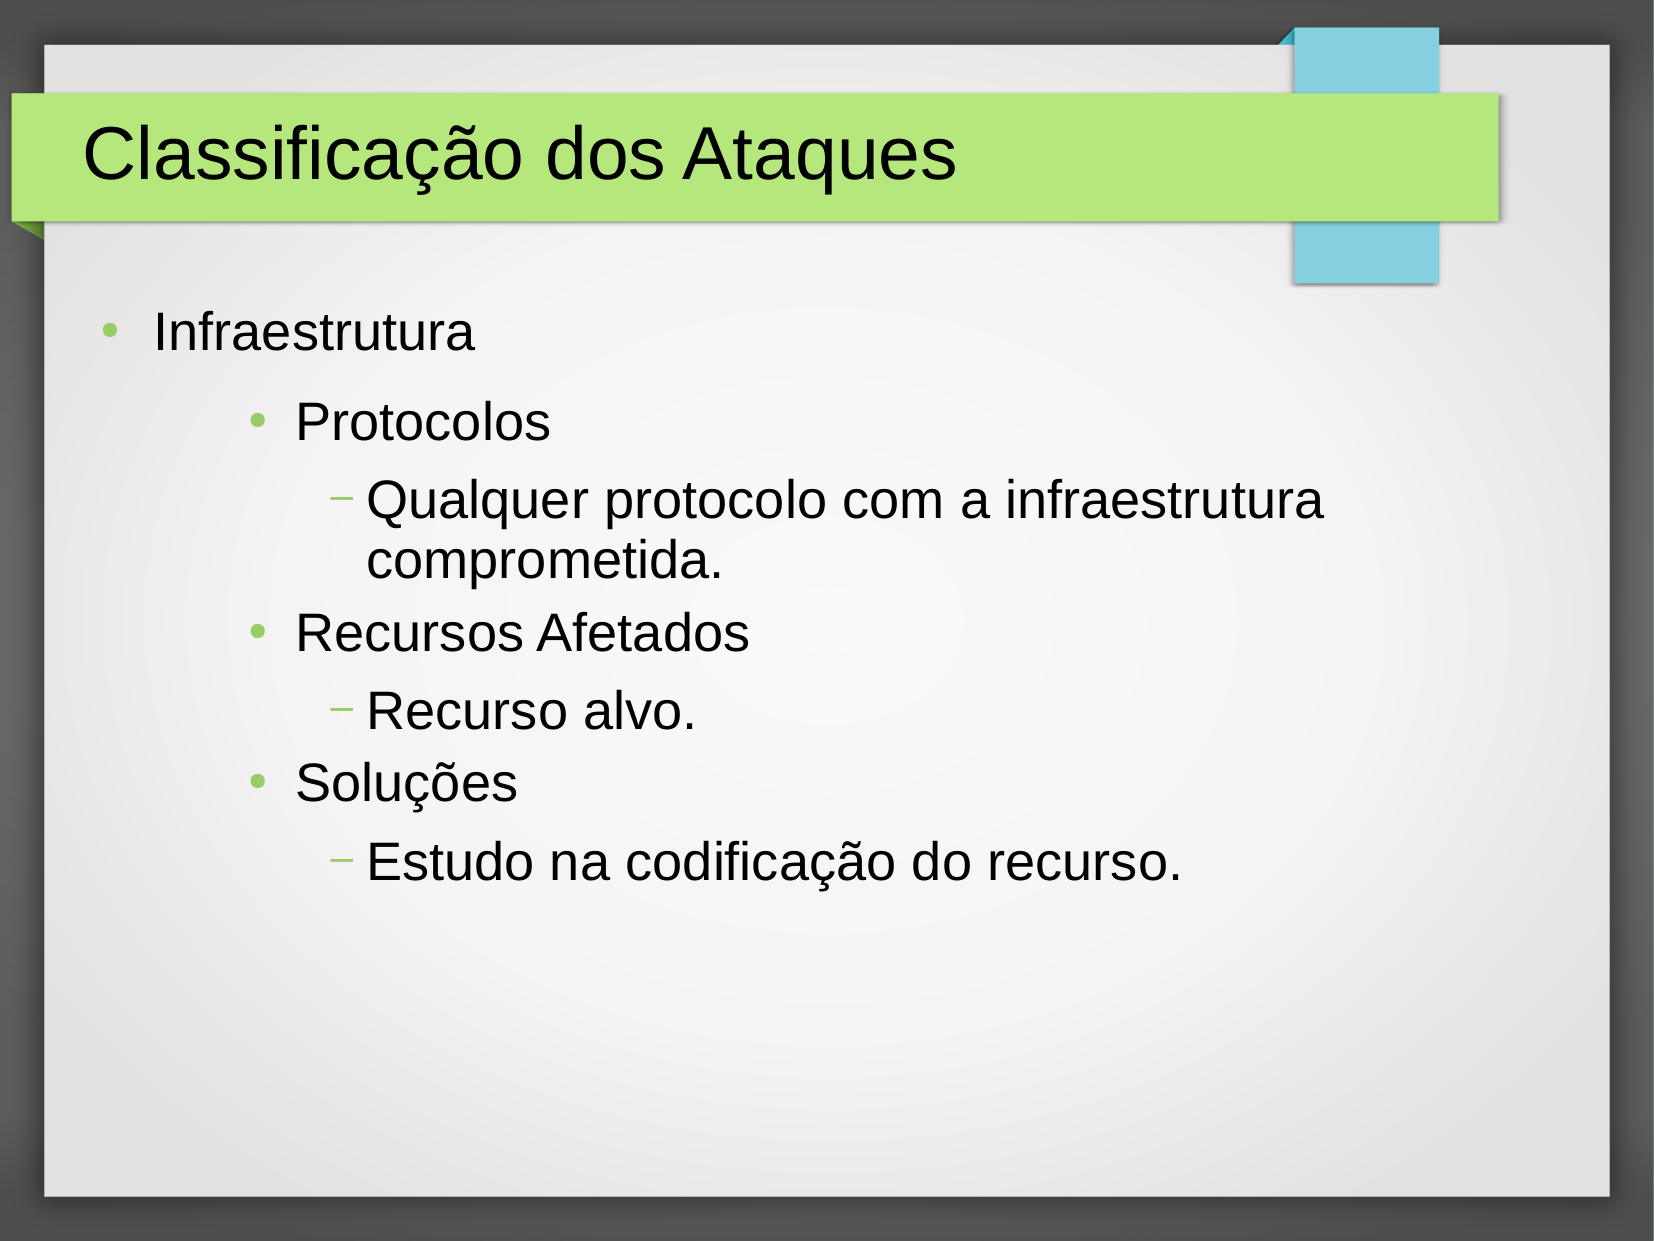

# Classificação dos Ataques
Infraestrutura
Protocolos
Qualquer protocolo com a infraestrutura comprometida.
Recursos Afetados
Recurso alvo.
Soluções
Estudo na codificação do recurso.